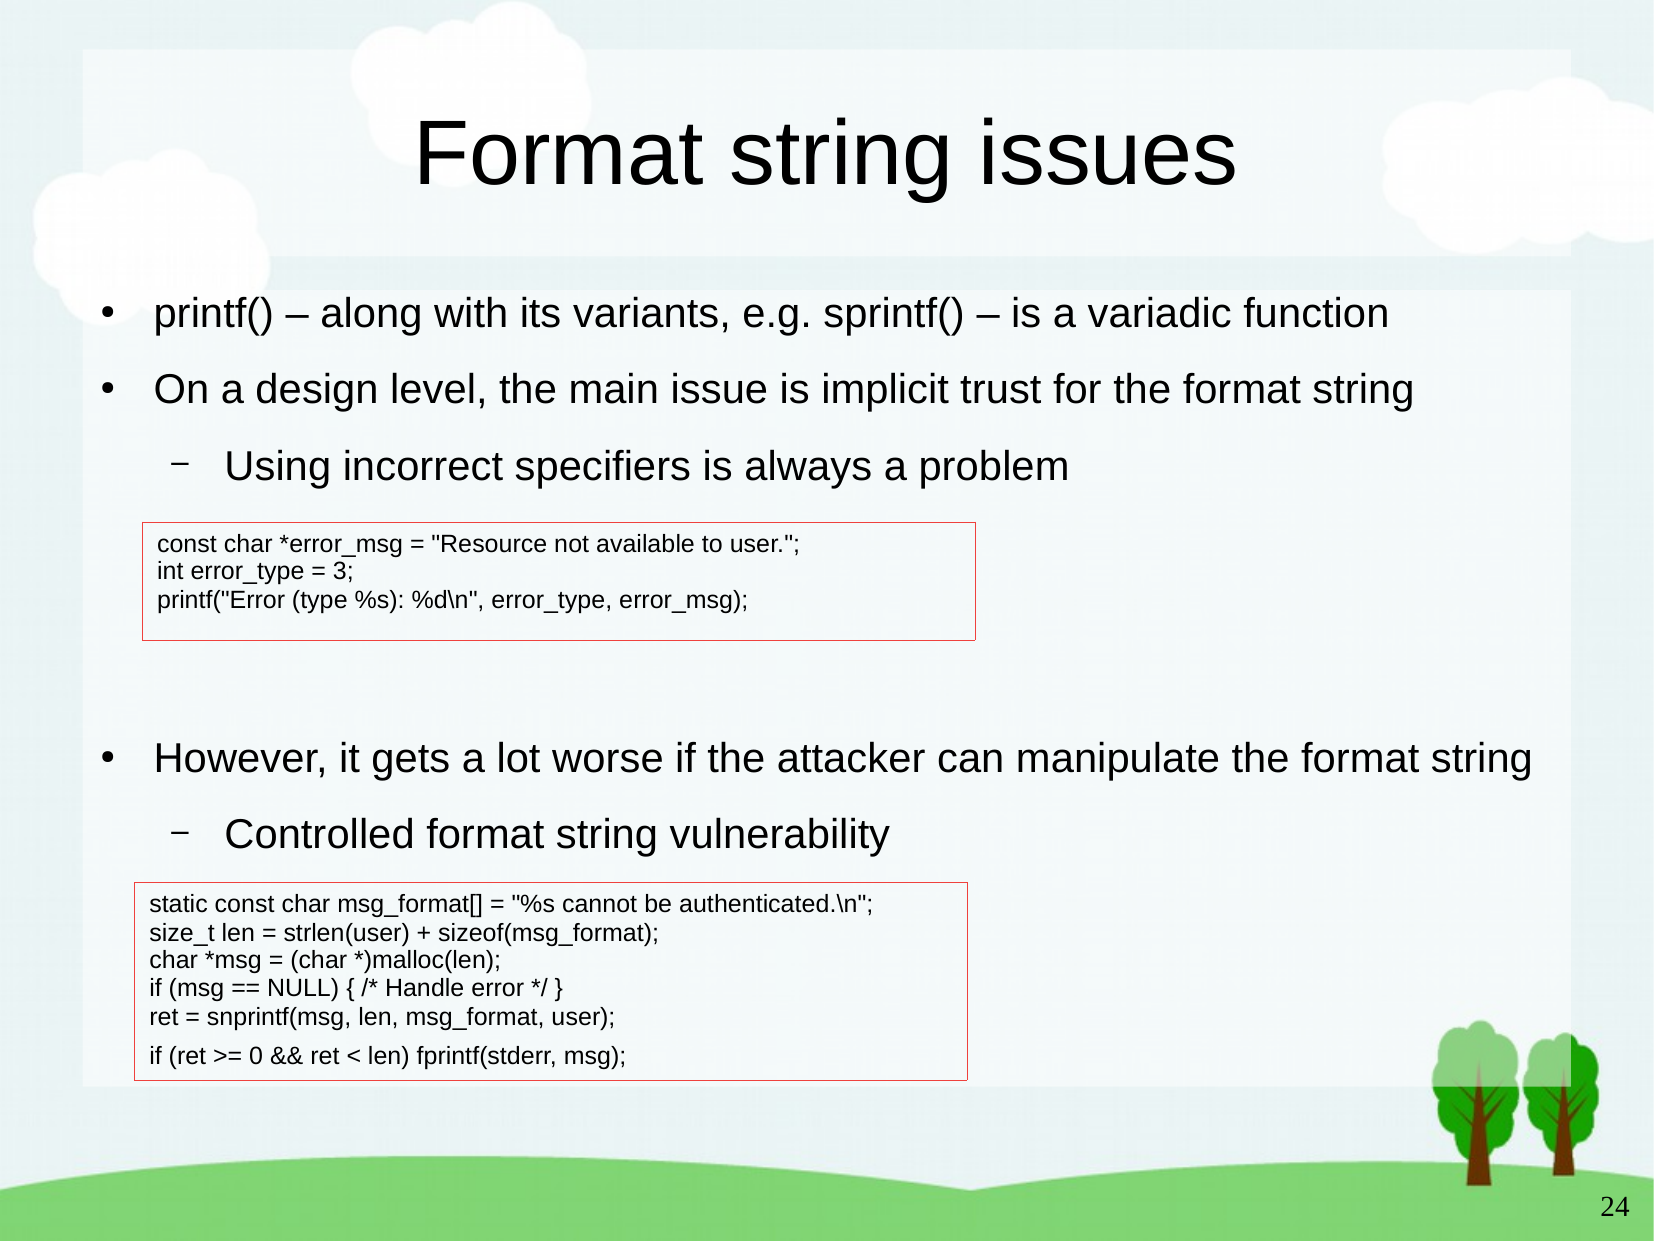

# Format string issues
printf() – along with its variants, e.g. sprintf() – is a variadic function
On a design level, the main issue is implicit trust for the format string
Using incorrect specifiers is always a problem
However, it gets a lot worse if the attacker can manipulate the format string
Controlled format string vulnerability
| const char \*error\_msg = "Resource not available to user."; int error\_type = 3; printf("Error (type %s): %d\n", error\_type, error\_msg); |
| --- |
| static const char msg\_format[] = "%s cannot be authenticated.\n"; size\_t len = strlen(user) + sizeof(msg\_format); char \*msg = (char \*)malloc(len); if (msg == NULL) { /\* Handle error \*/ } ret = snprintf(msg, len, msg\_format, user); if (ret >= 0 && ret < len) fprintf(stderr, msg); |
| --- |
24